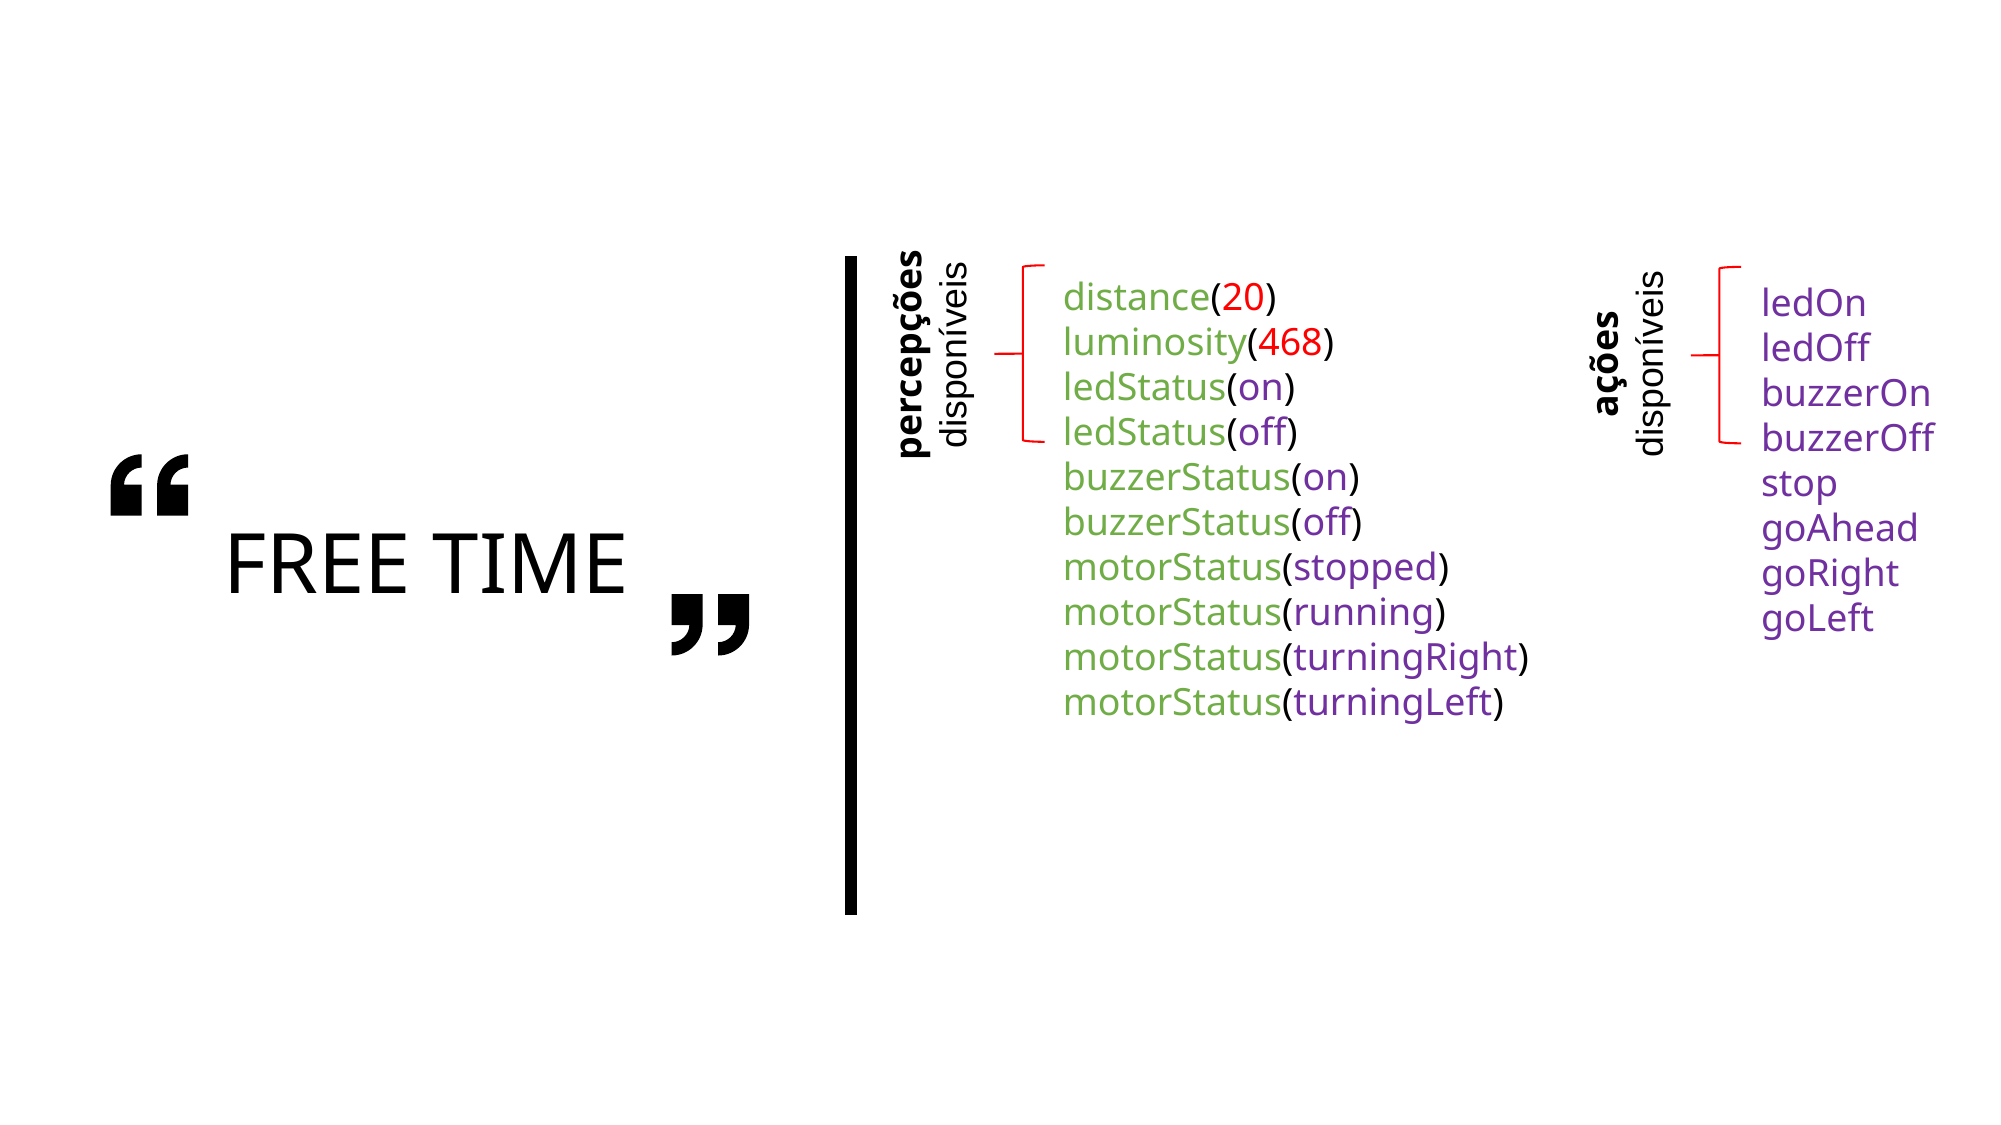

Experimente
distance(20)
luminosity(468)
ledStatus(on)
ledStatus(off)
buzzerStatus(on)
buzzerStatus(off)
motorStatus(stopped)
motorStatus(running)
motorStatus(turningRight)
motorStatus(turningLeft)
ledOn
ledOff
buzzerOn
buzzerOff
stop
goAhead
goRight
goLeft
percepções
disponíveis
ações
disponíveis
FREE TIME